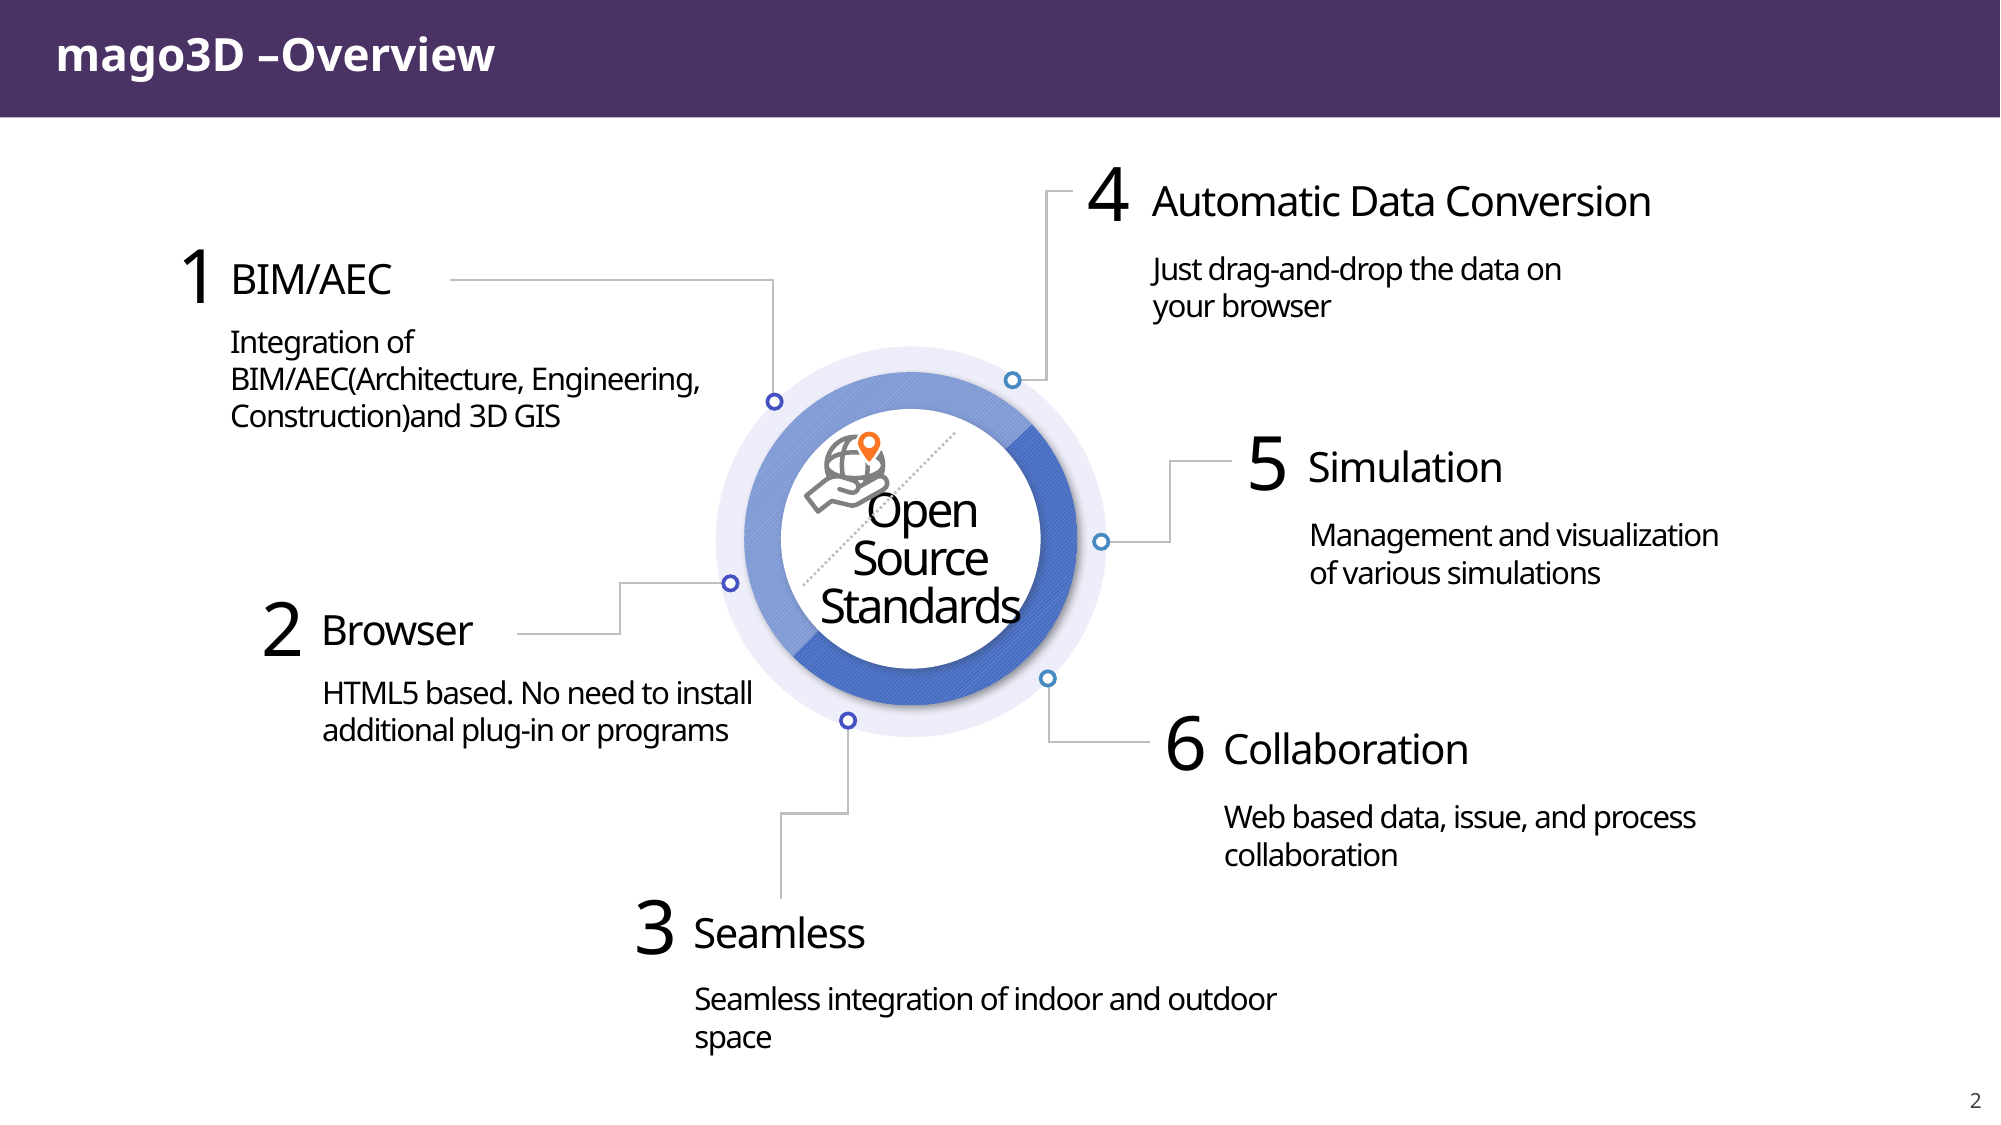

mago3D –Overview
4
Automatic Data Conversion
1
Just drag-and-drop the data on your browser
BIM/AEC
Integration of BIM/AEC(Architecture, Engineering, Construction)and 3D GIS
5
Simulation
Open Source
Standards
Management and visualization of various simulations
2
Browser
HTML5 based. No need to install additional plug-in or programs
6
Collaboration
Web based data, issue, and process collaboration
3
Seamless
Seamless integration of indoor and outdoor space